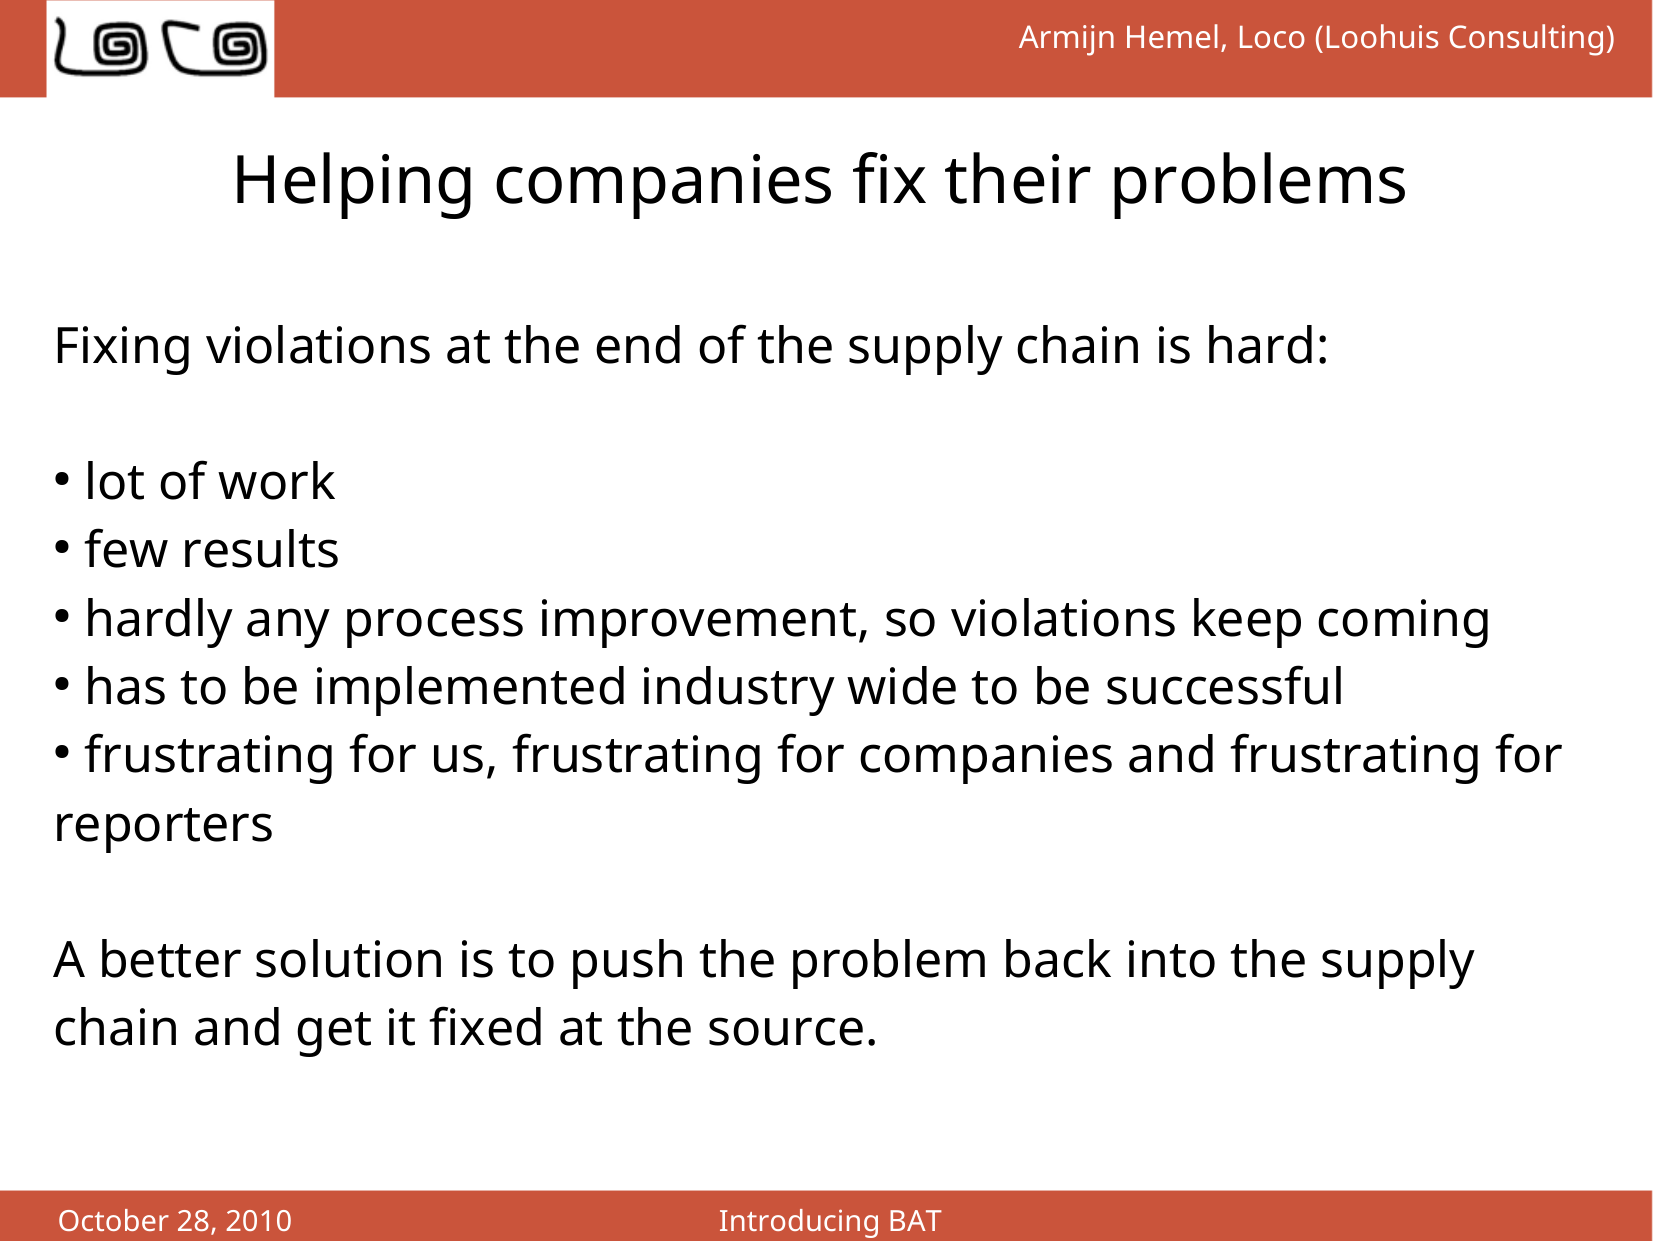

# Helping companies fix their problems
Fixing violations at the end of the supply chain is hard:
 lot of work
 few results
 hardly any process improvement, so violations keep coming
 has to be implemented industry wide to be successful
 frustrating for us, frustrating for companies and frustrating for reporters
A better solution is to push the problem back into the supply chain and get it fixed at the source.
Comet: practical solution or crutch?